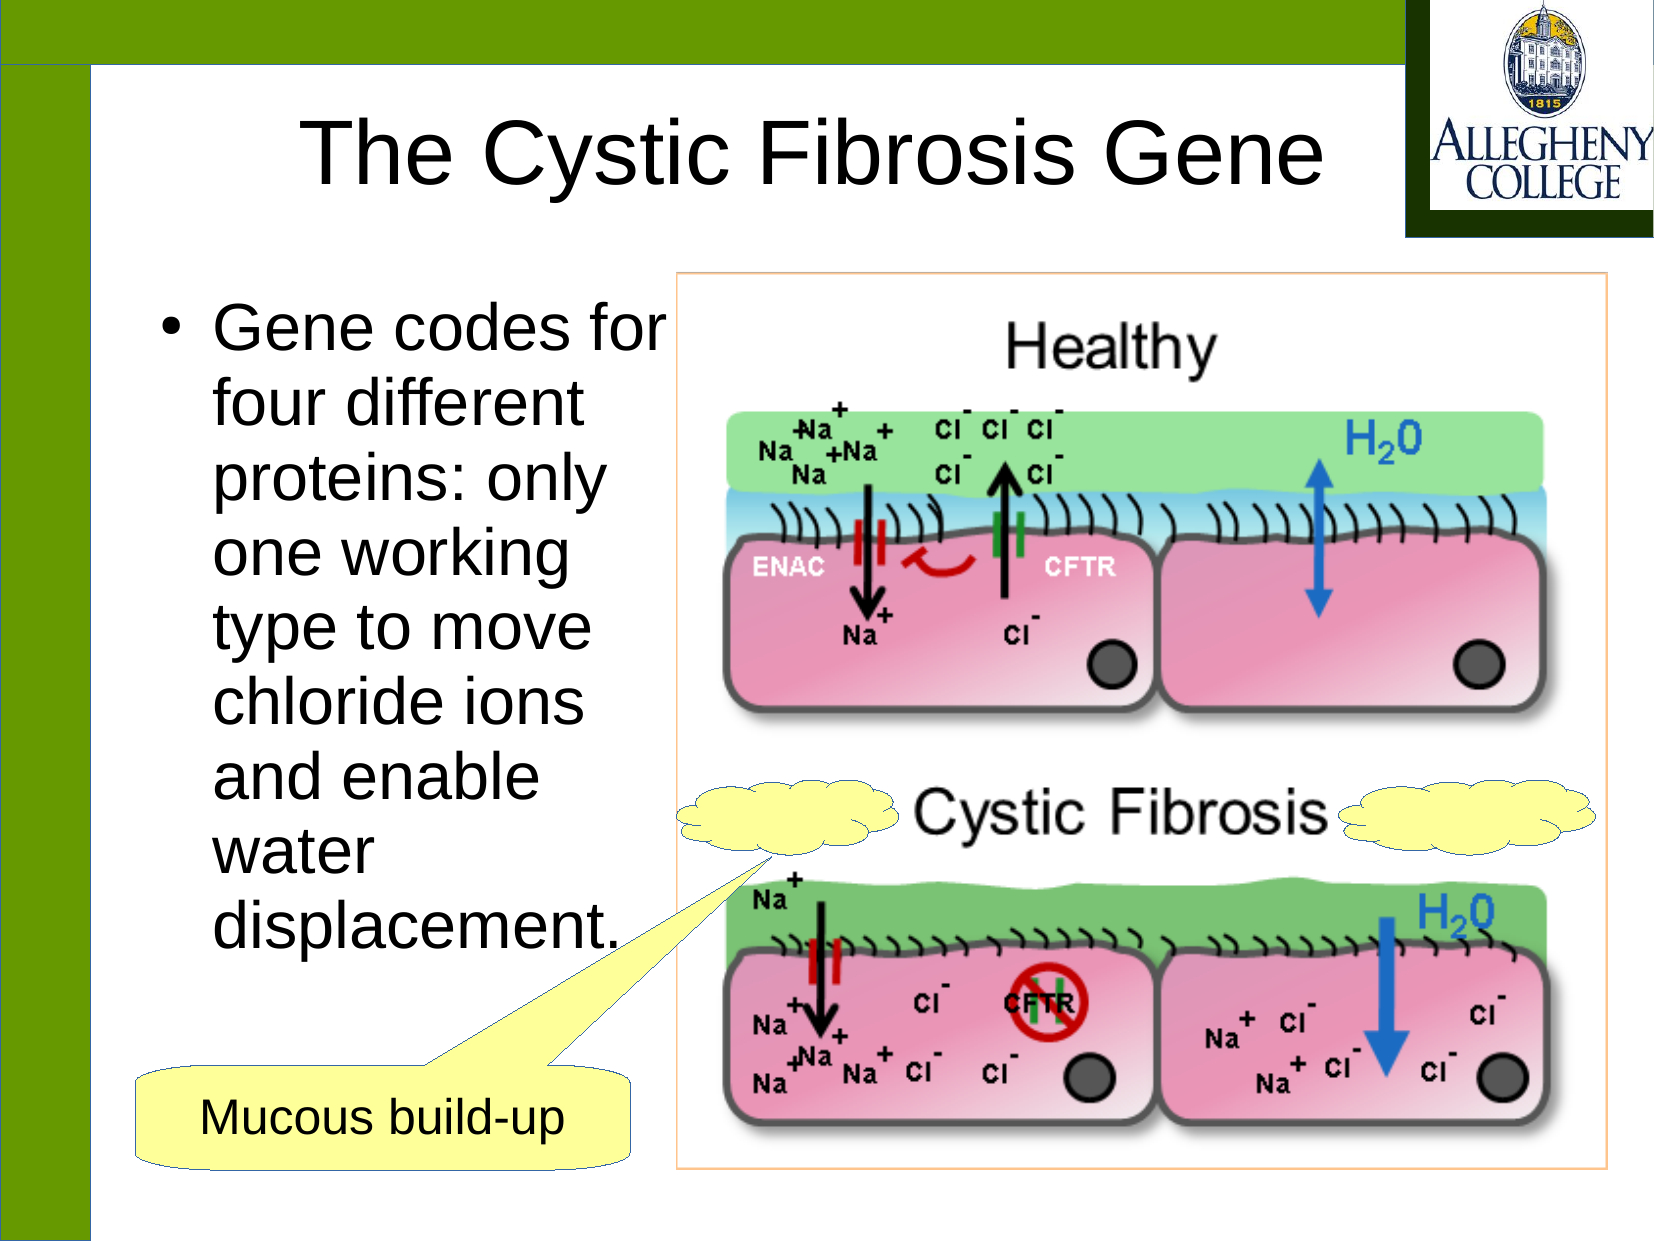

The Cystic Fibrosis Gene
# Gene codes for four different proteins: only one working type to move chloride ions and enable water displacement.
Mucous build-up